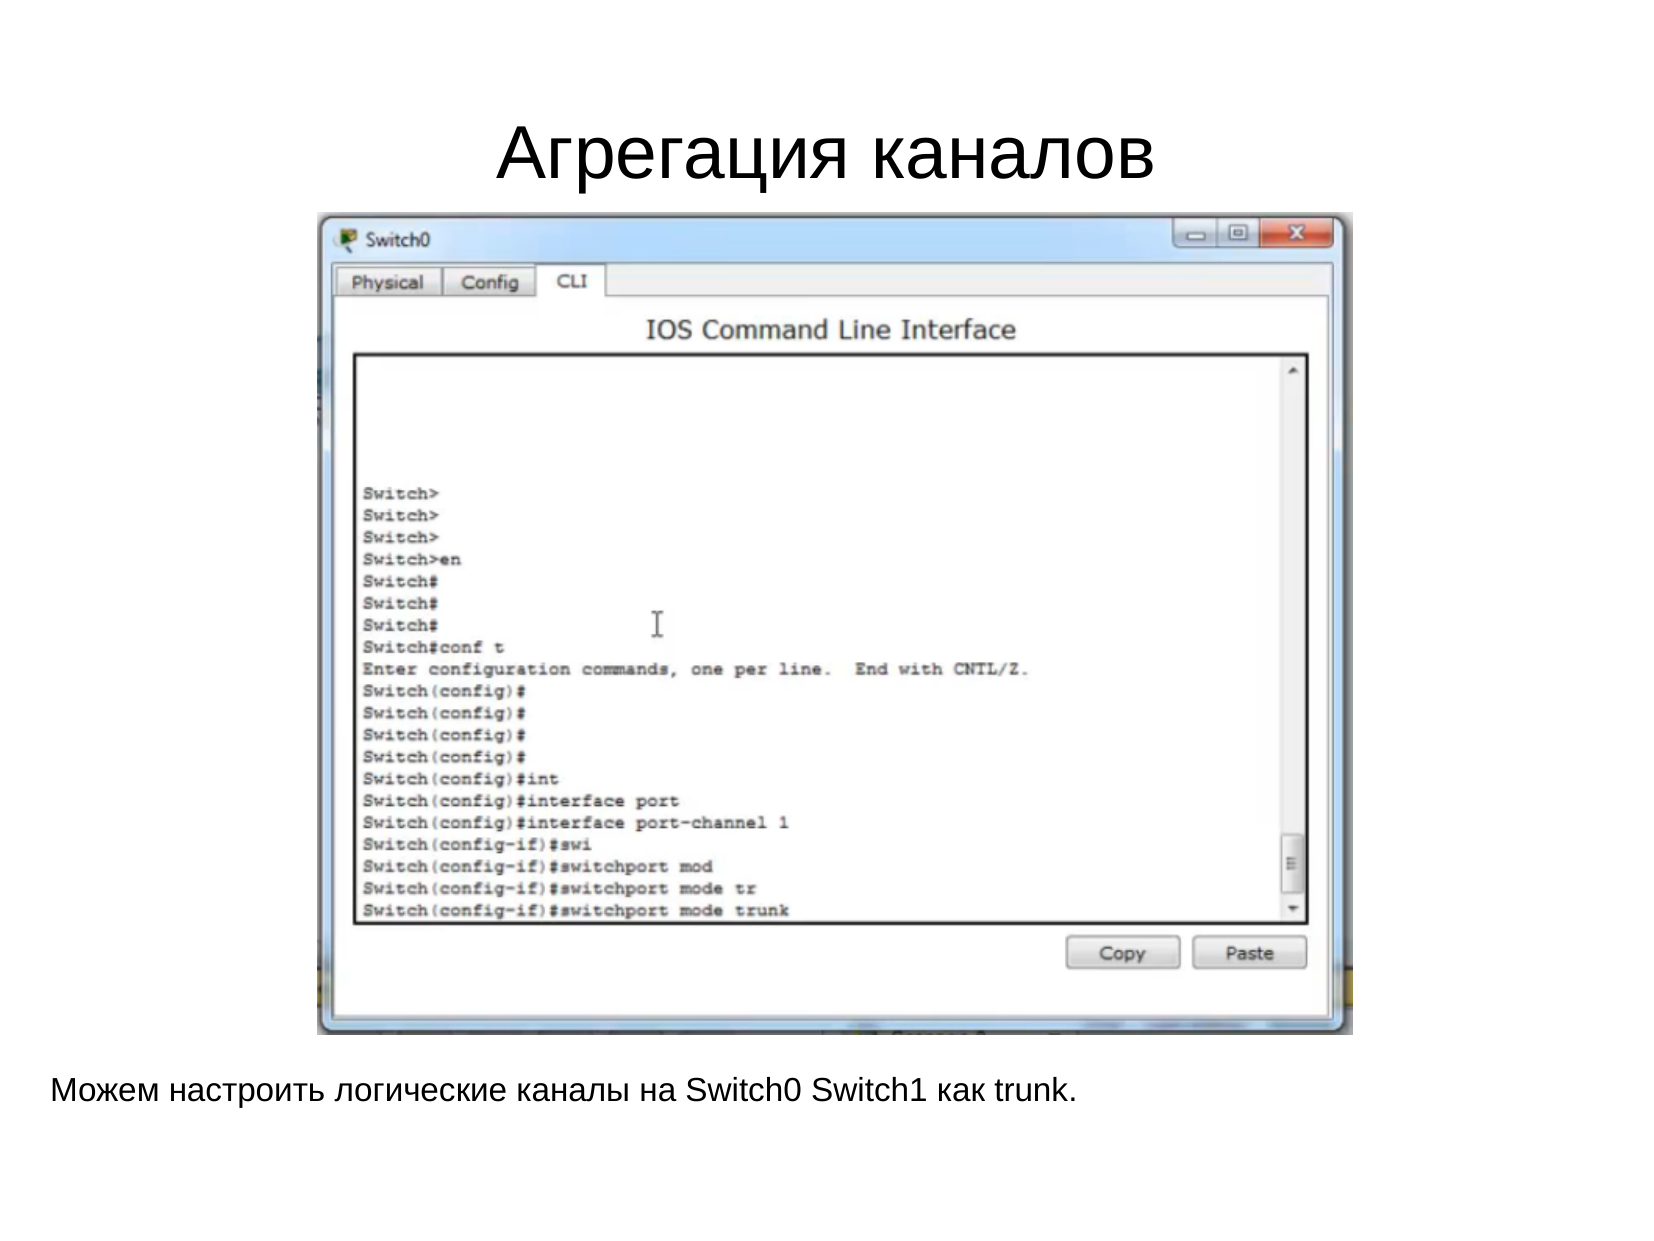

# Агрегация каналов
Можем настроить логические каналы на Switch0 Switch1 как trunk.